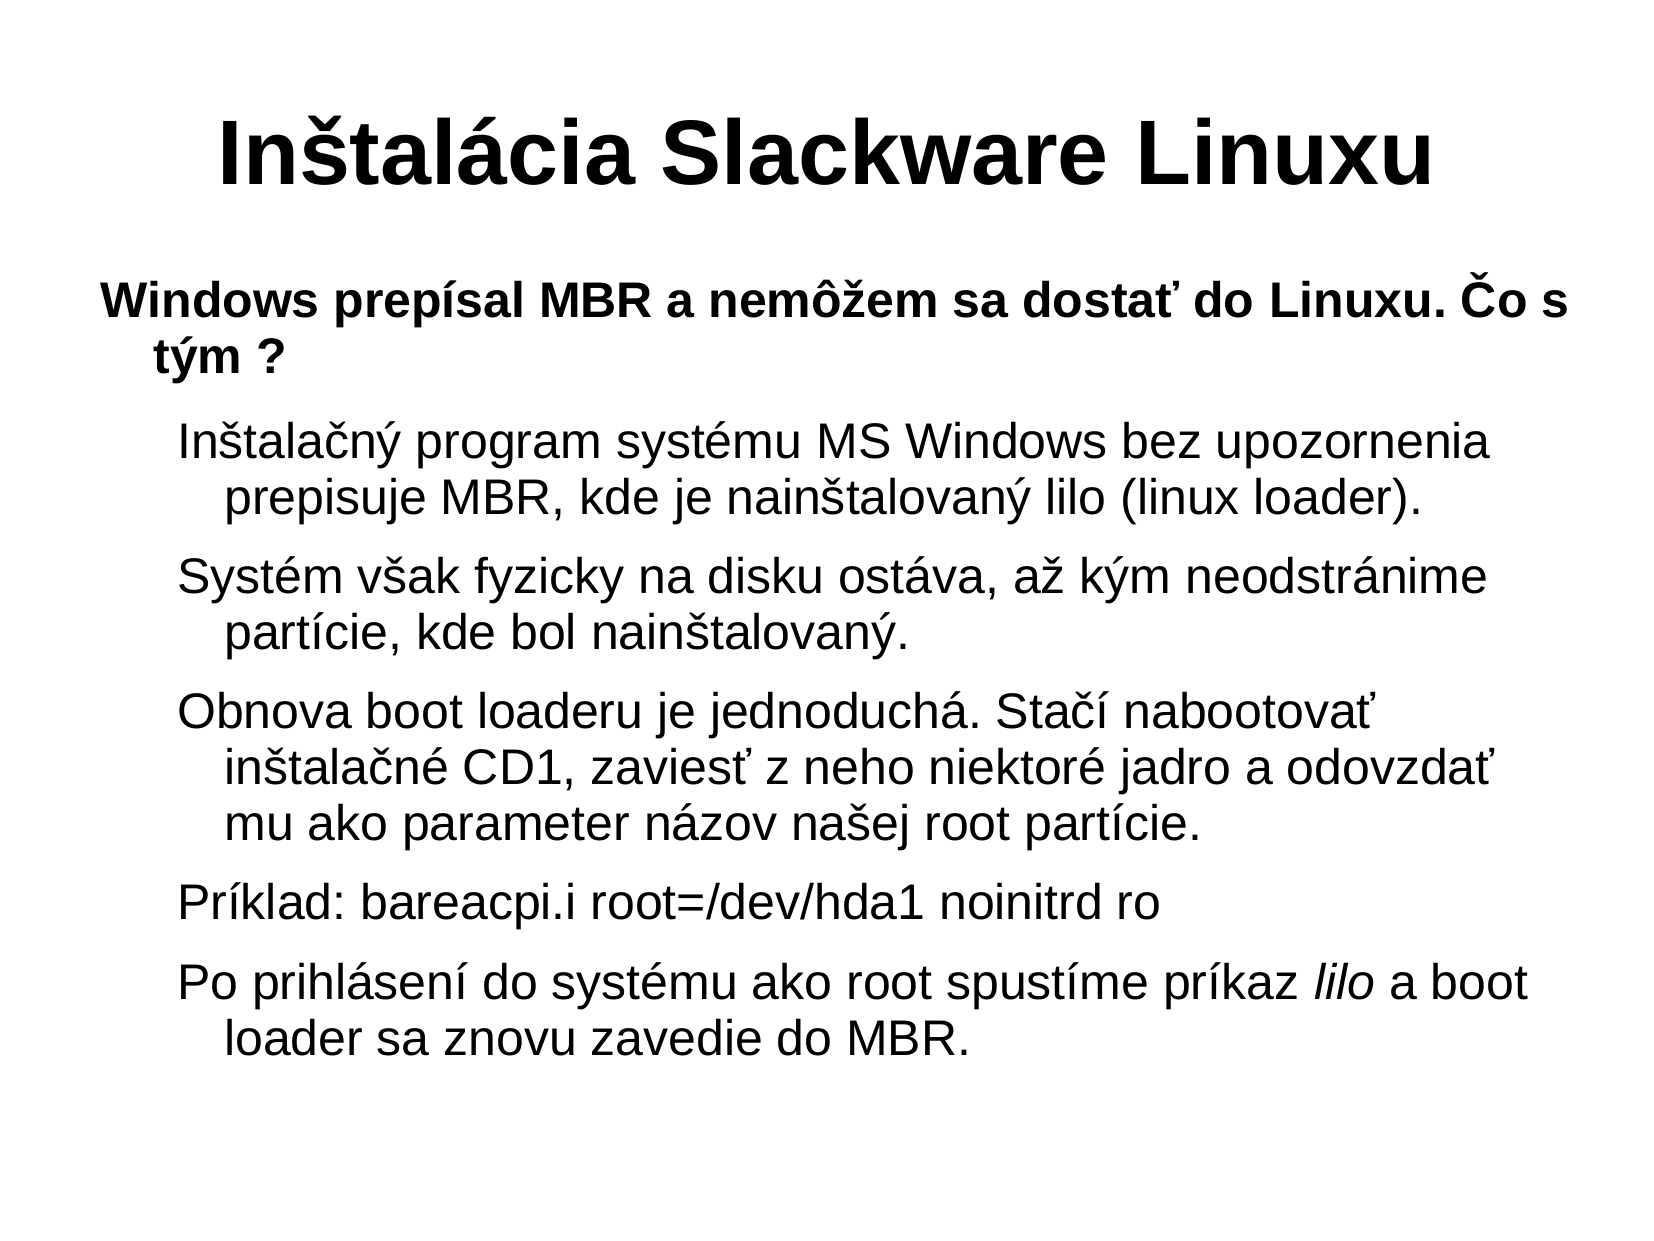

# Inštalácia Slackware Linuxu
Windows prepísal MBR a nemôžem sa dostať do Linuxu. Čo s tým ?
Inštalačný program systému MS Windows bez upozornenia prepisuje MBR, kde je nainštalovaný lilo (linux loader).
Systém však fyzicky na disku ostáva, až kým neodstránime partície, kde bol nainštalovaný.
Obnova boot loaderu je jednoduchá. Stačí nabootovať inštalačné CD1, zaviesť z neho niektoré jadro a odovzdať mu ako parameter názov našej root partície.
Príklad: bareacpi.i root=/dev/hda1 noinitrd ro
Po prihlásení do systému ako root spustíme príkaz lilo a boot loader sa znovu zavedie do MBR.